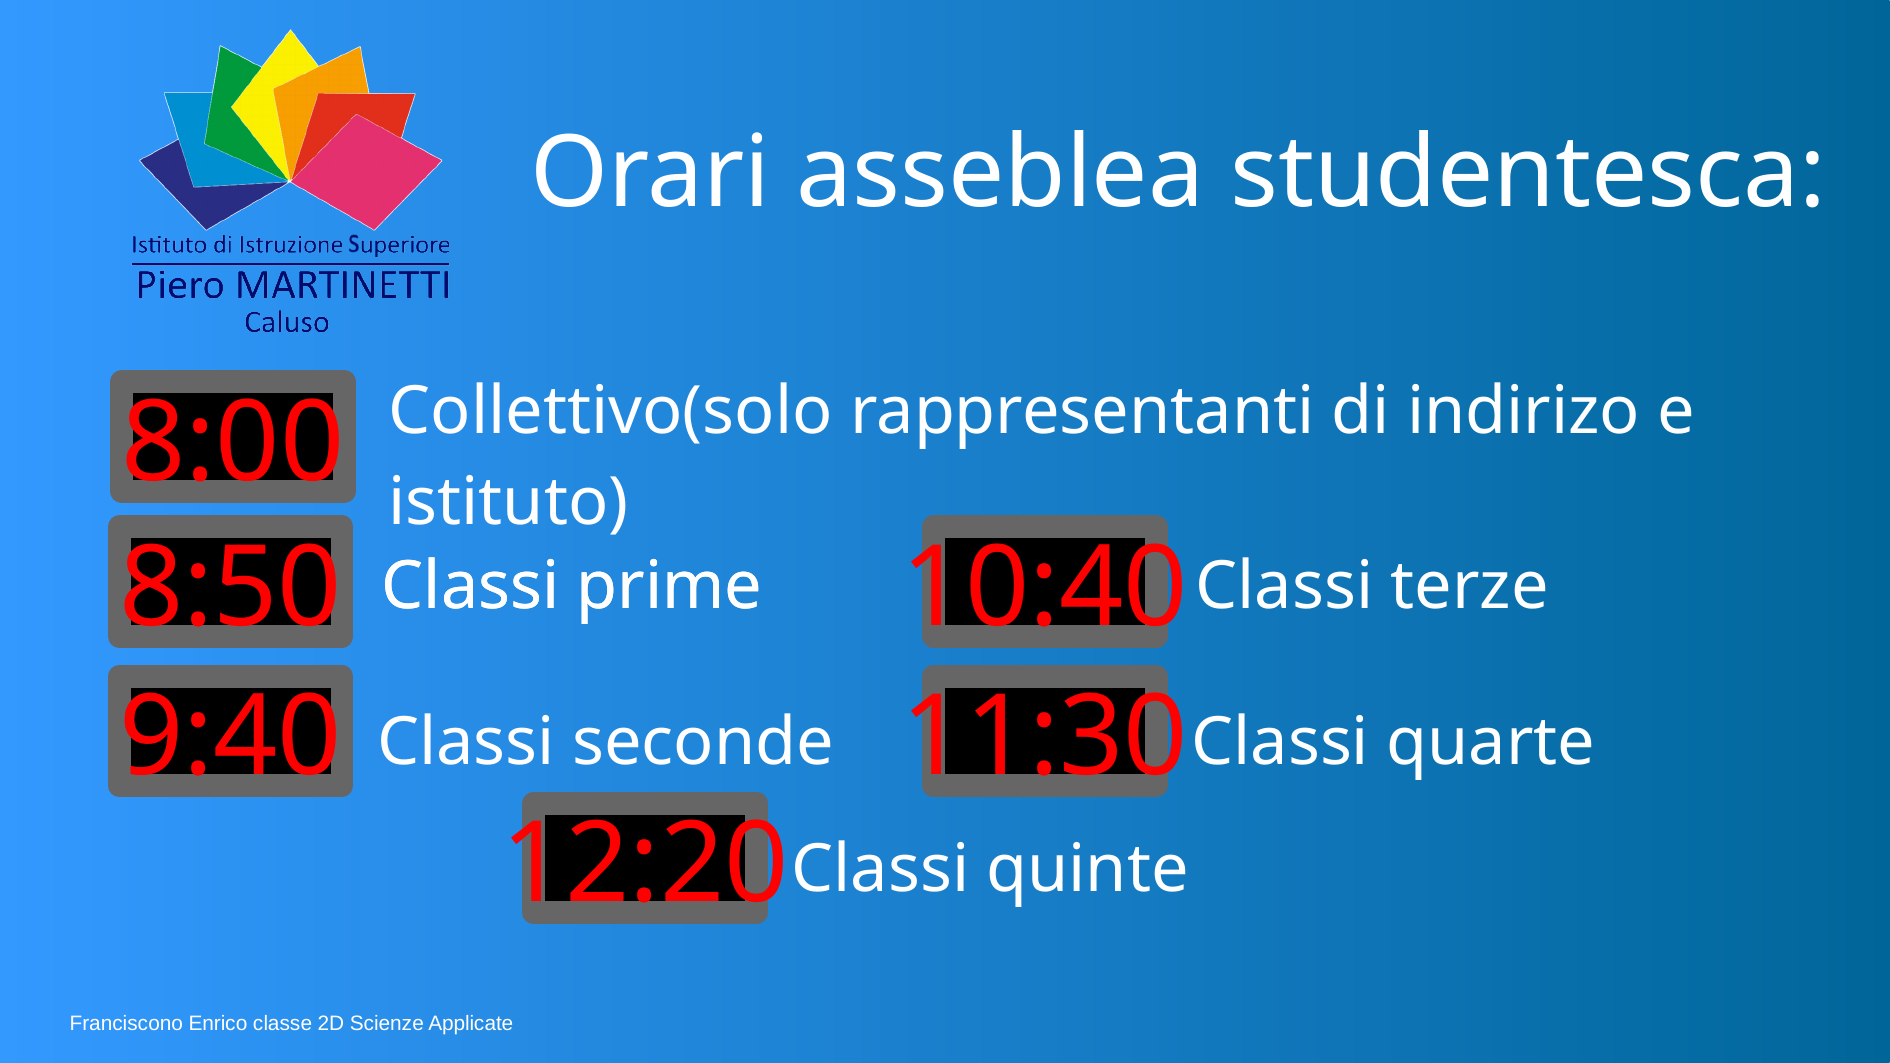

Orari asseblea studentesca:
Collettivo(solo rappresentanti di indirizo e istituto)
8:00
8:50
10:40
Classi prime
Classi prime
Classi terze
9:40
11:30
Classi seconde
Classi quarte
12:20
Classi quinte
Franciscono Enrico classe 2D Scienze Applicate